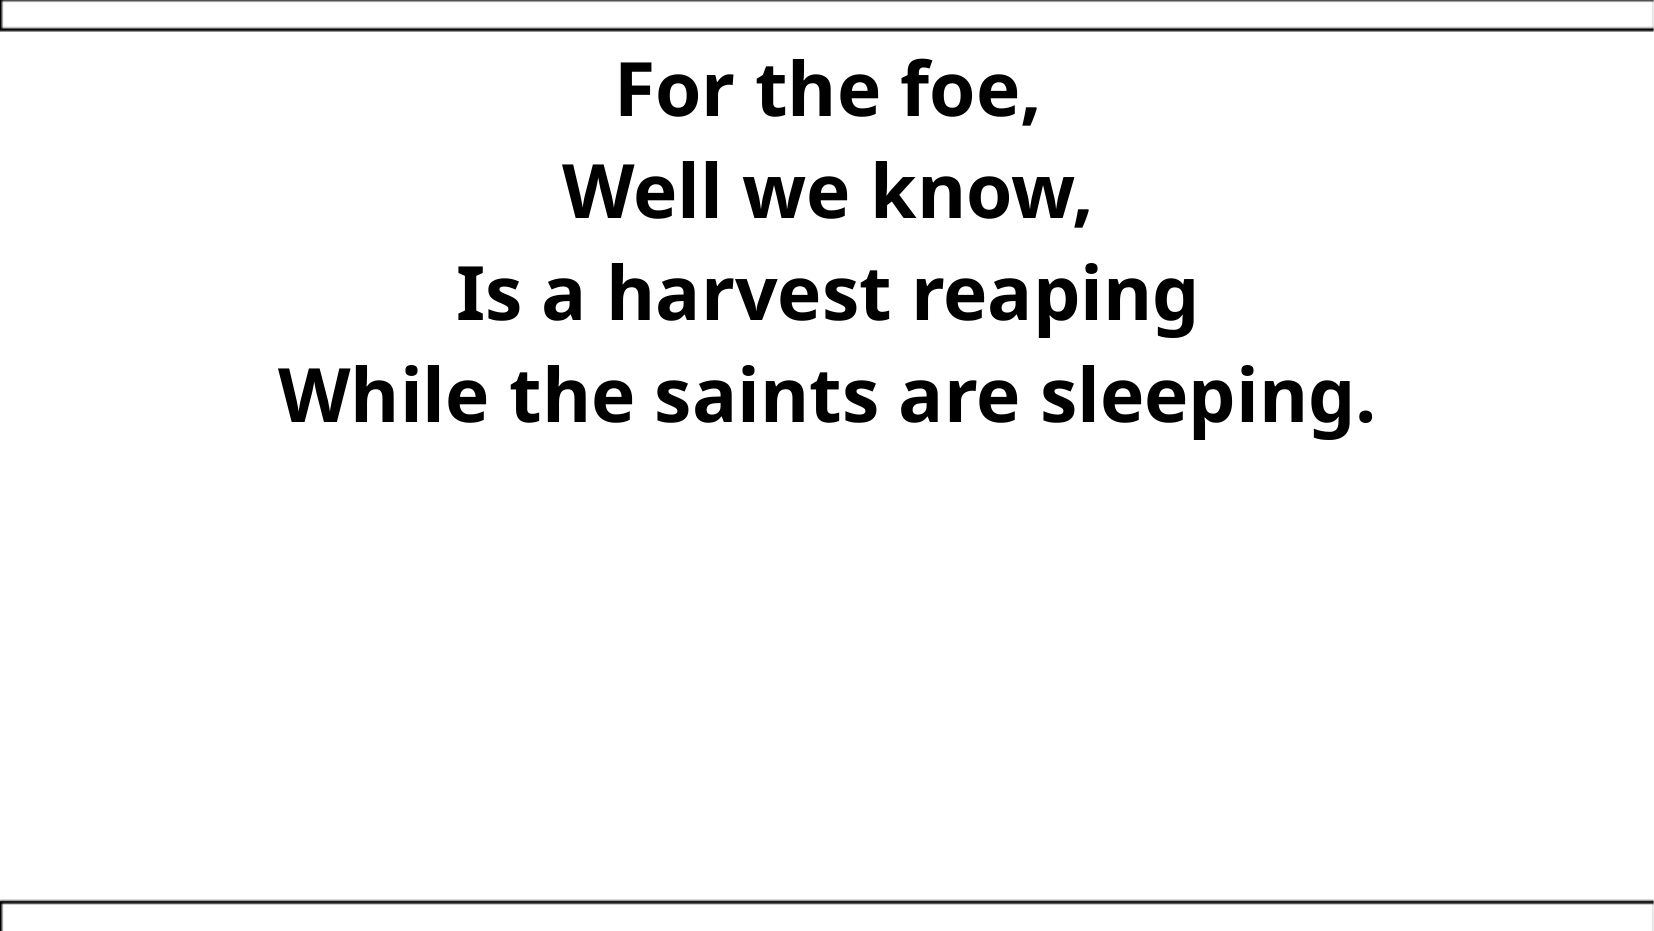

For the foe,
Well we know,
Is a harvest reaping
While the saints are sleeping.